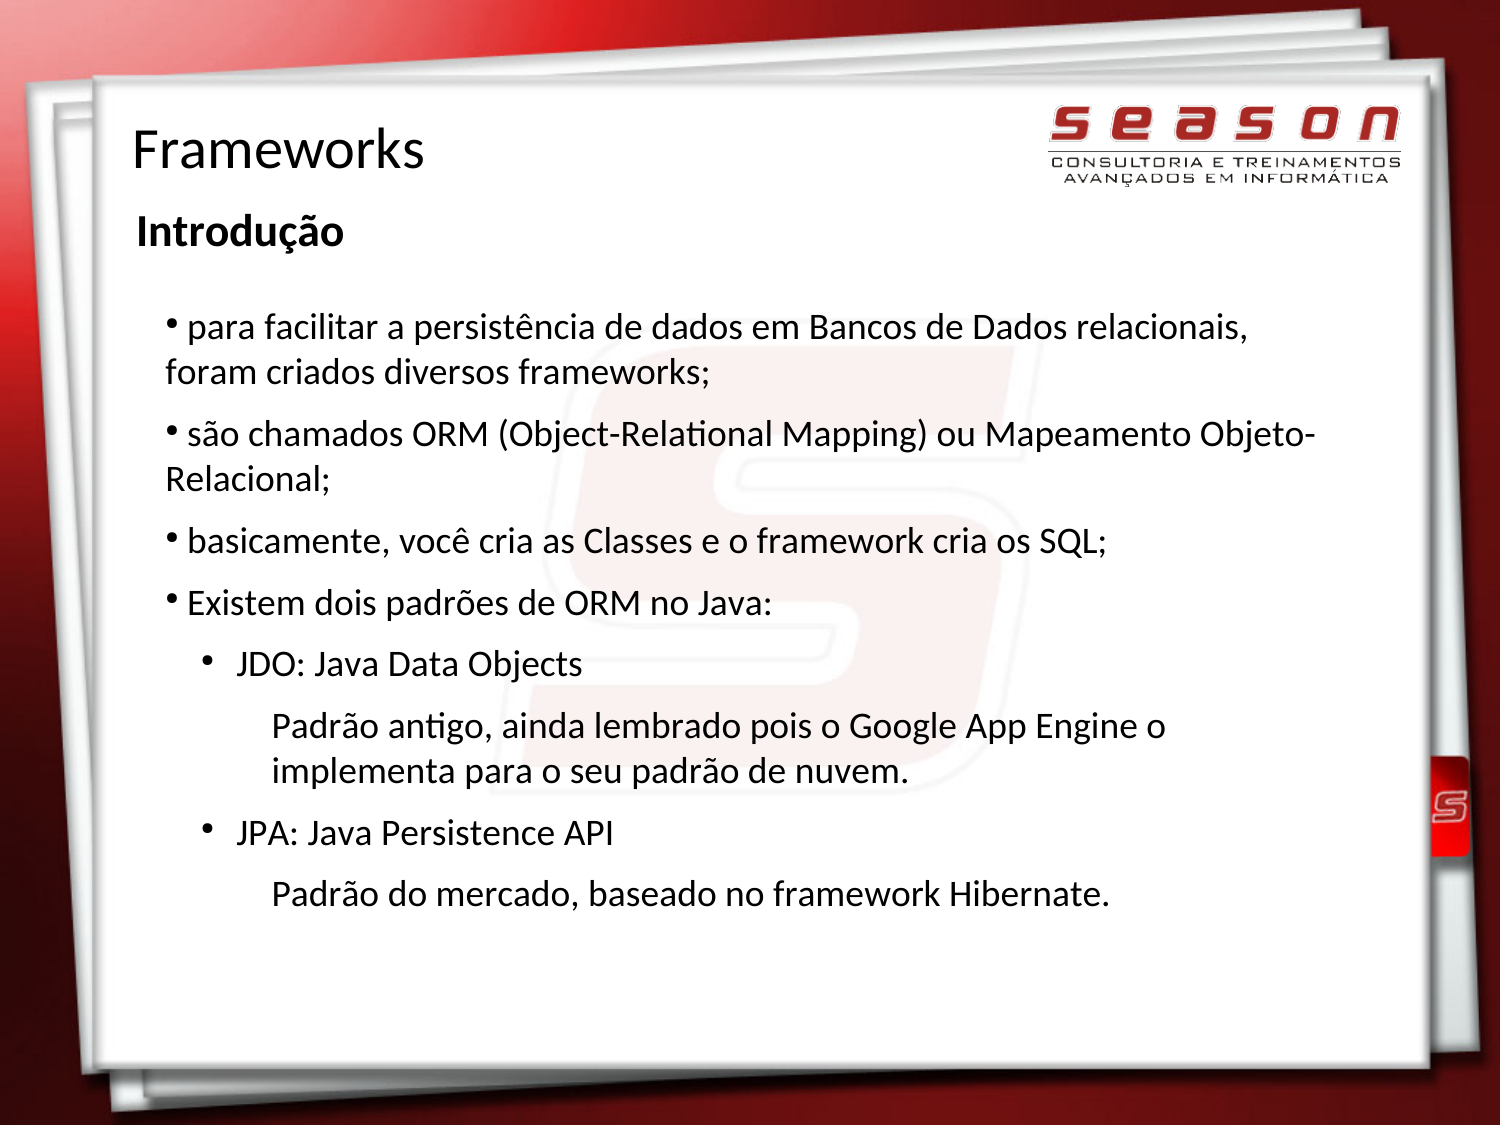

# Frameworks
Introdução
 para facilitar a persistência de dados em Bancos de Dados relacionais, foram criados diversos frameworks;
 são chamados ORM (Object-Relational Mapping) ou Mapeamento Objeto-Relacional;
 basicamente, você cria as Classes e o framework cria os SQL;
 Existem dois padrões de ORM no Java:
JDO: Java Data Objects
Padrão antigo, ainda lembrado pois o Google App Engine o implementa para o seu padrão de nuvem.
JPA: Java Persistence API
Padrão do mercado, baseado no framework Hibernate.